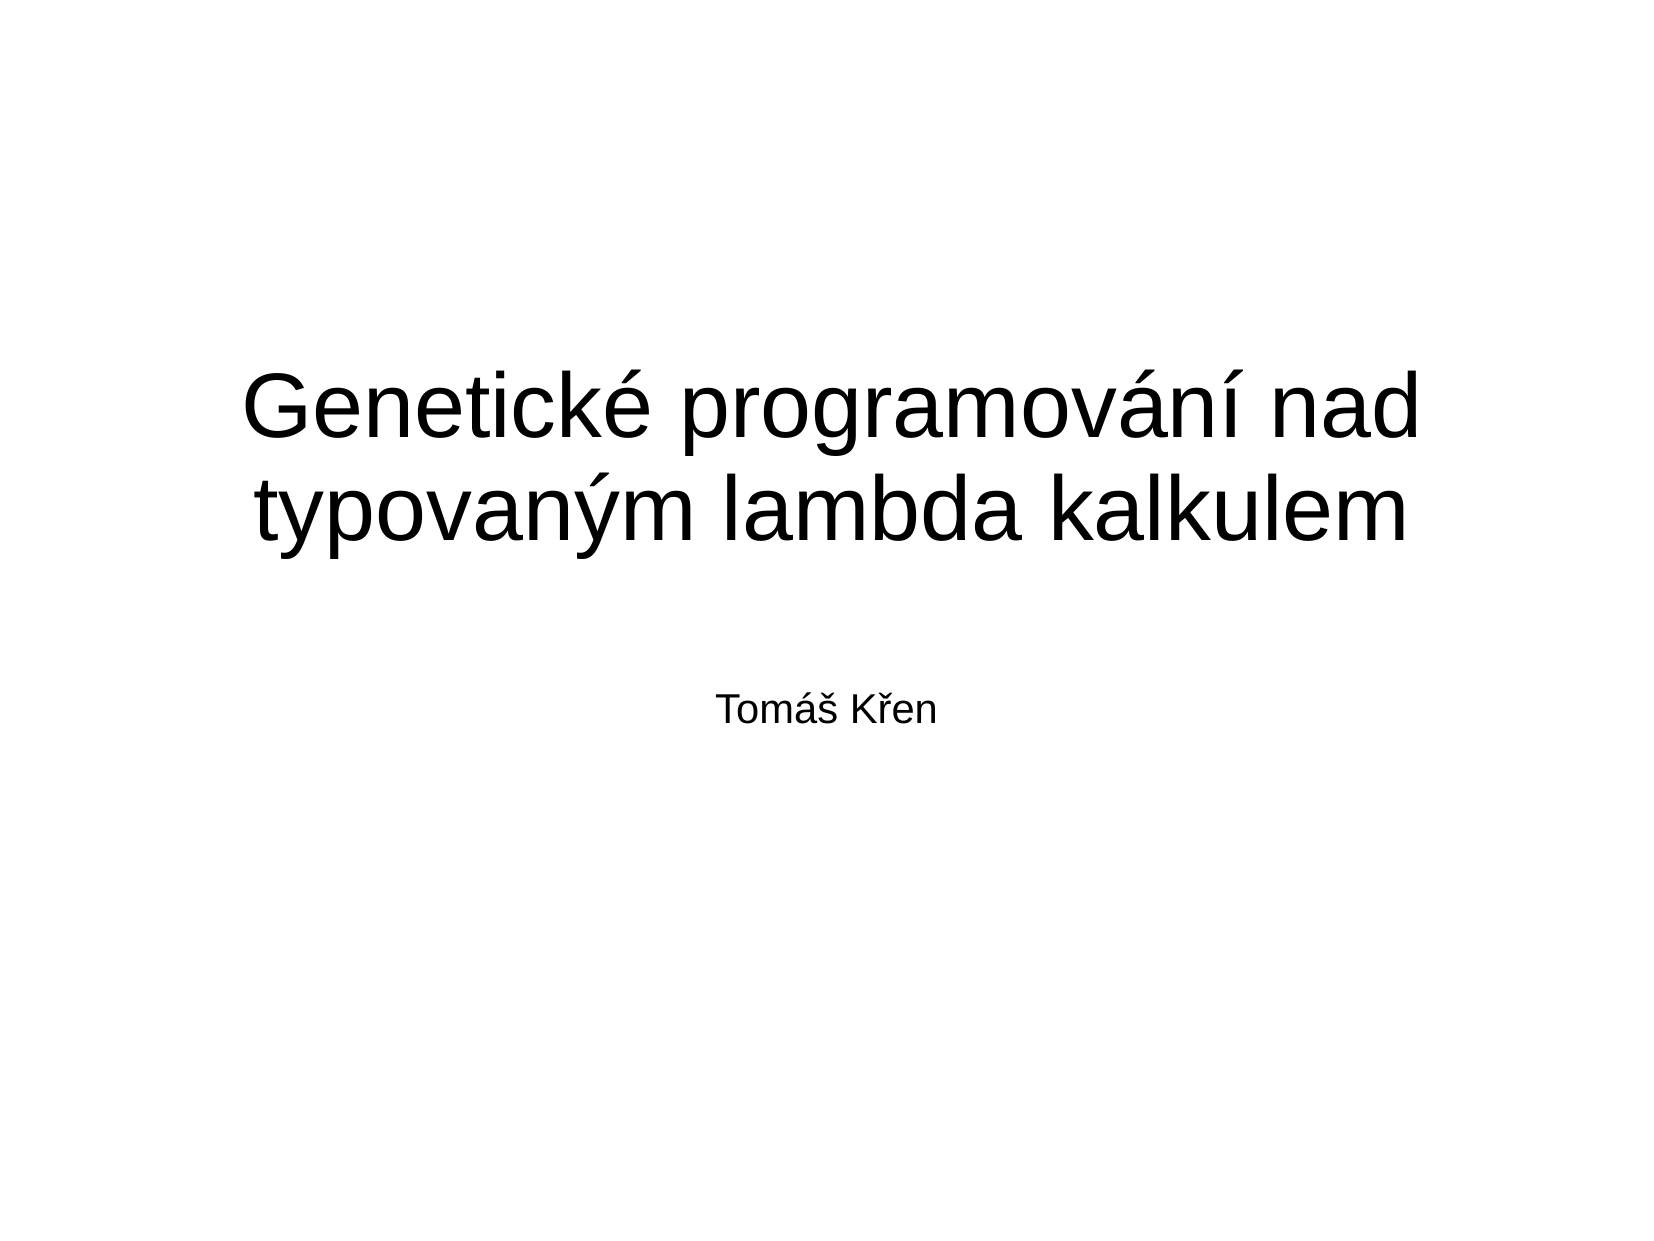

# Genetické programování nad typovaným lambda kalkulem
Tomáš Křen